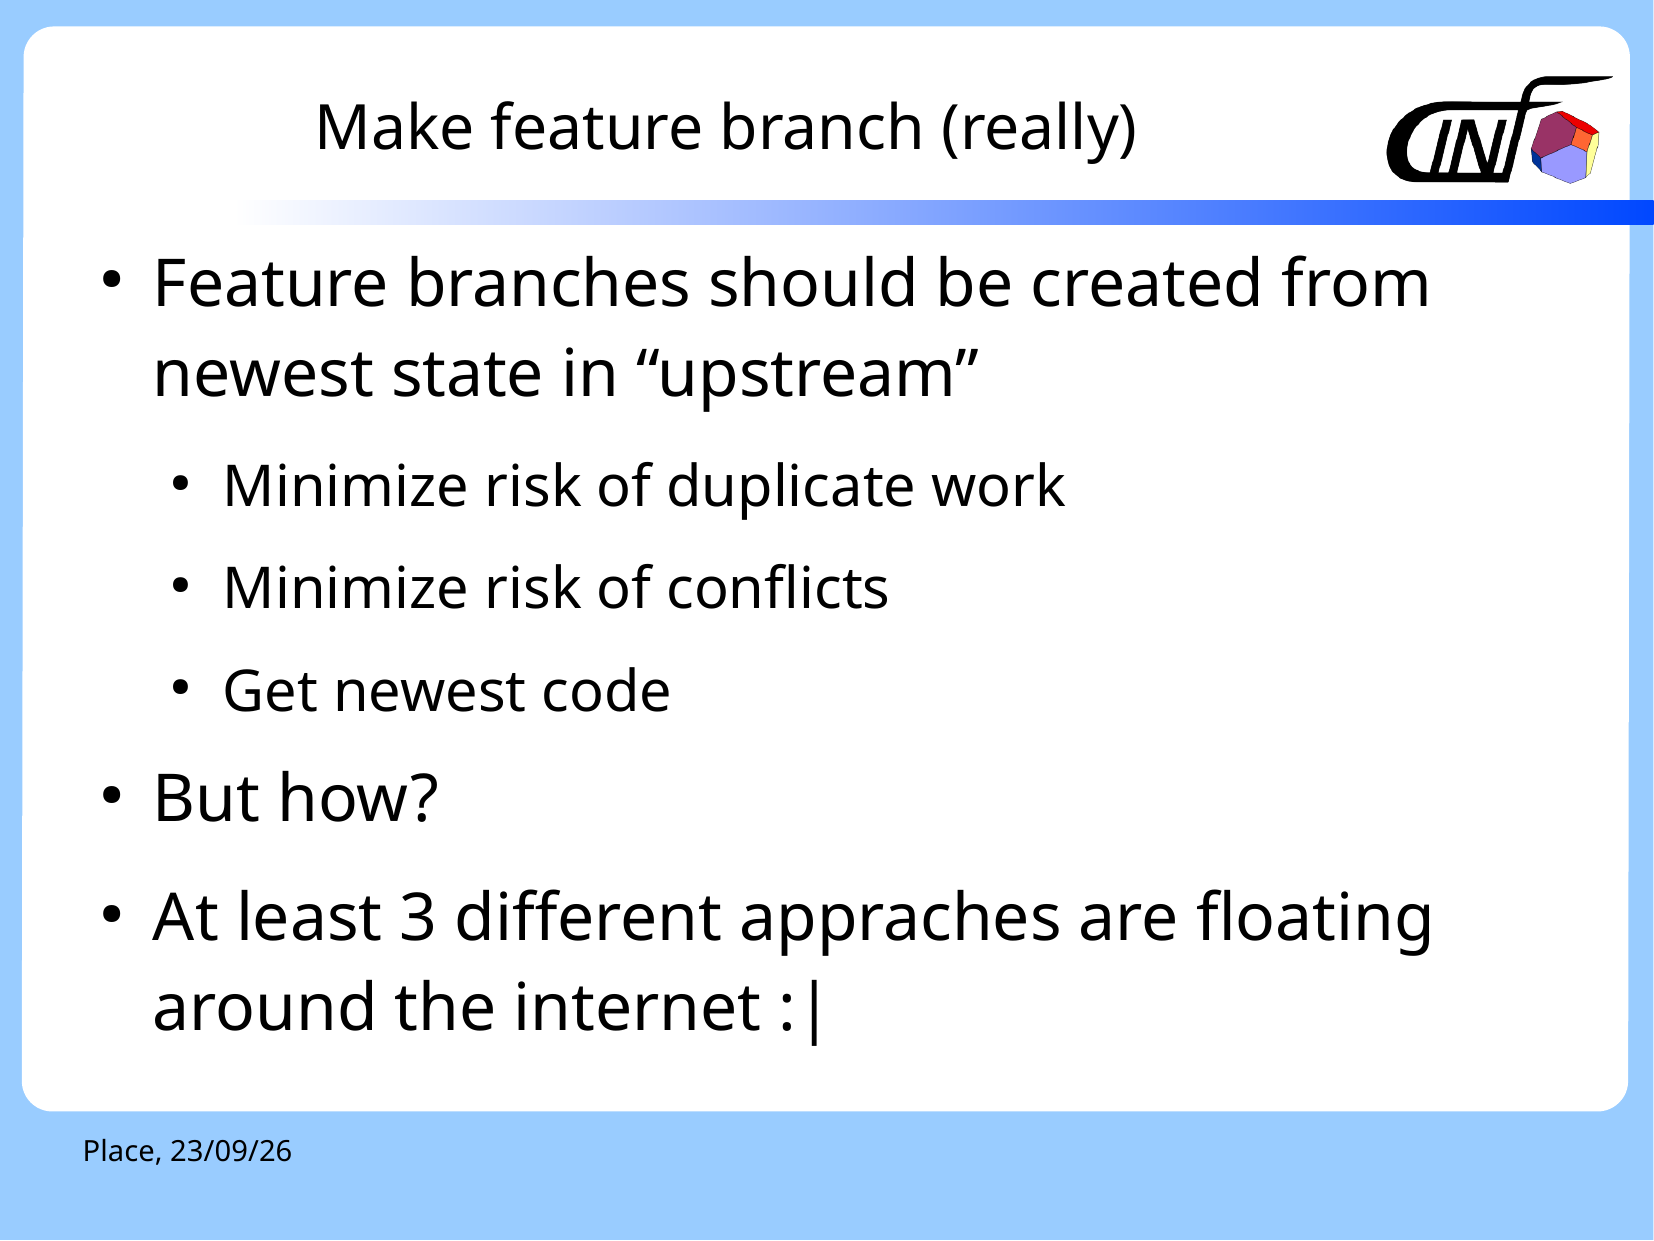

# Make feature branch (really)
Feature branches should be created from newest state in “upstream”
Minimize risk of duplicate work
Minimize risk of conflicts
Get newest code
But how?
At least 3 different appraches are floating around the internet :|